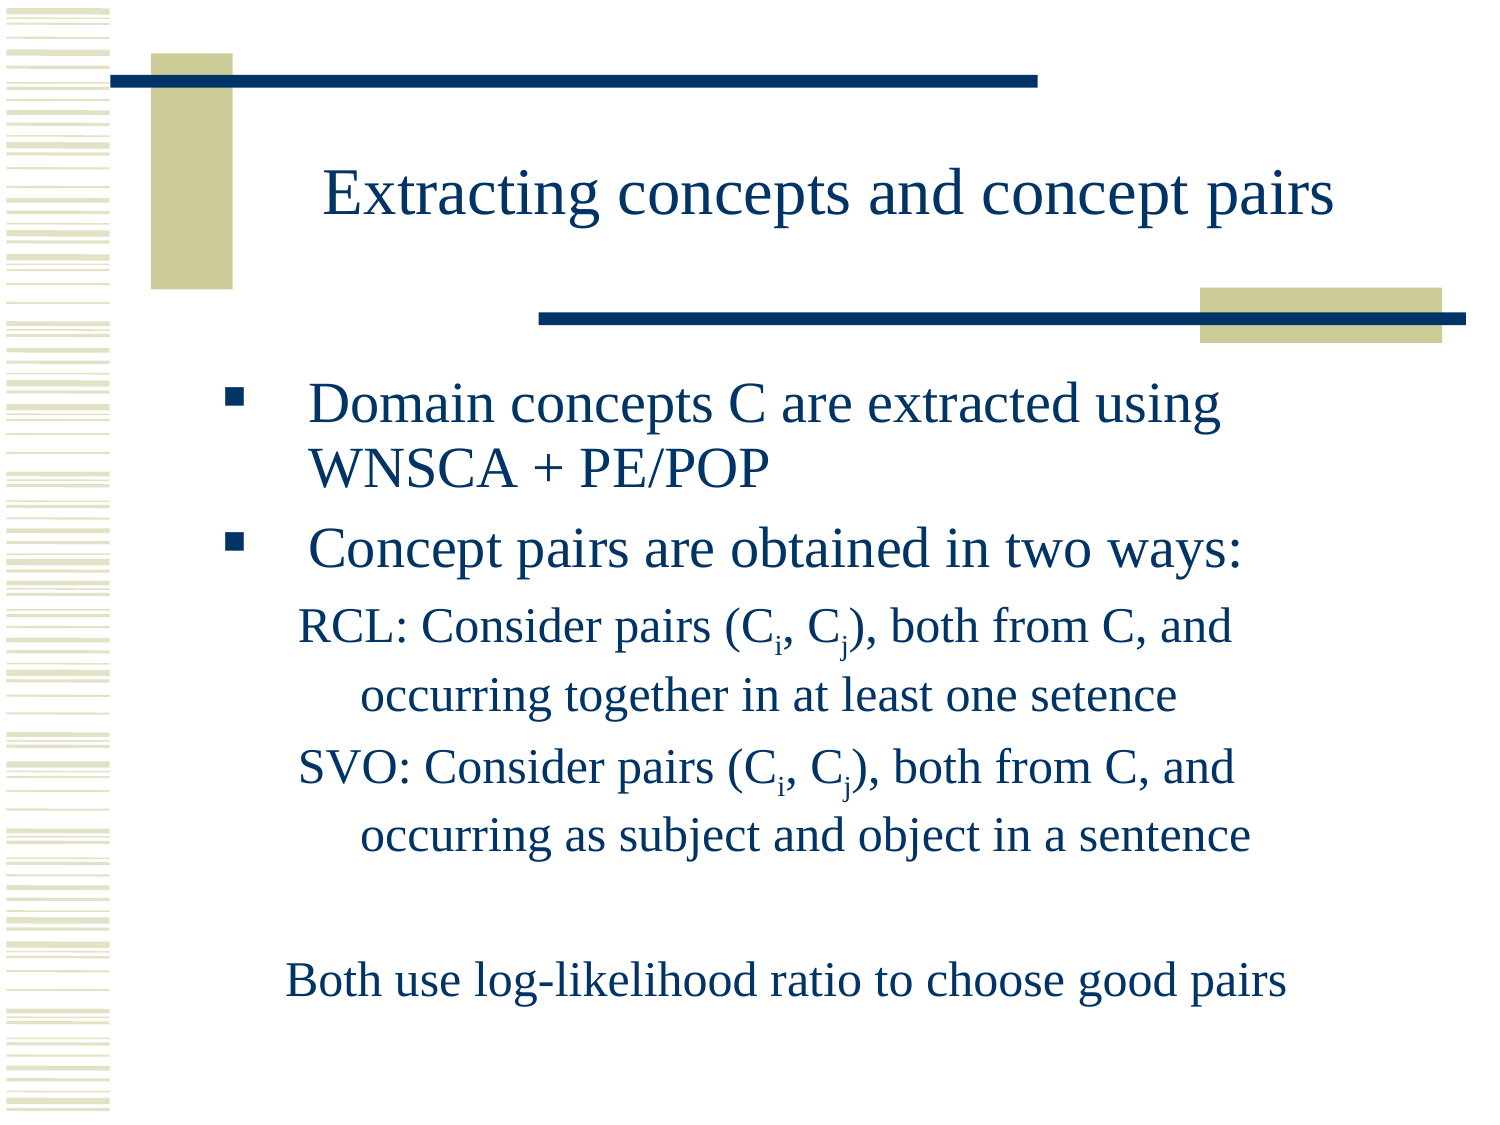

# Extracting concepts and concept pairs
Domain concepts C are extracted using WNSCA + PE/POP
Concept pairs are obtained in two ways:
 RCL: Consider pairs (Ci, Cj), both from C, and occurring together in at least one setence
 SVO: Consider pairs (Ci, Cj), both from C, and occurring as subject and object in a sentence
Both use log-likelihood ratio to choose good pairs